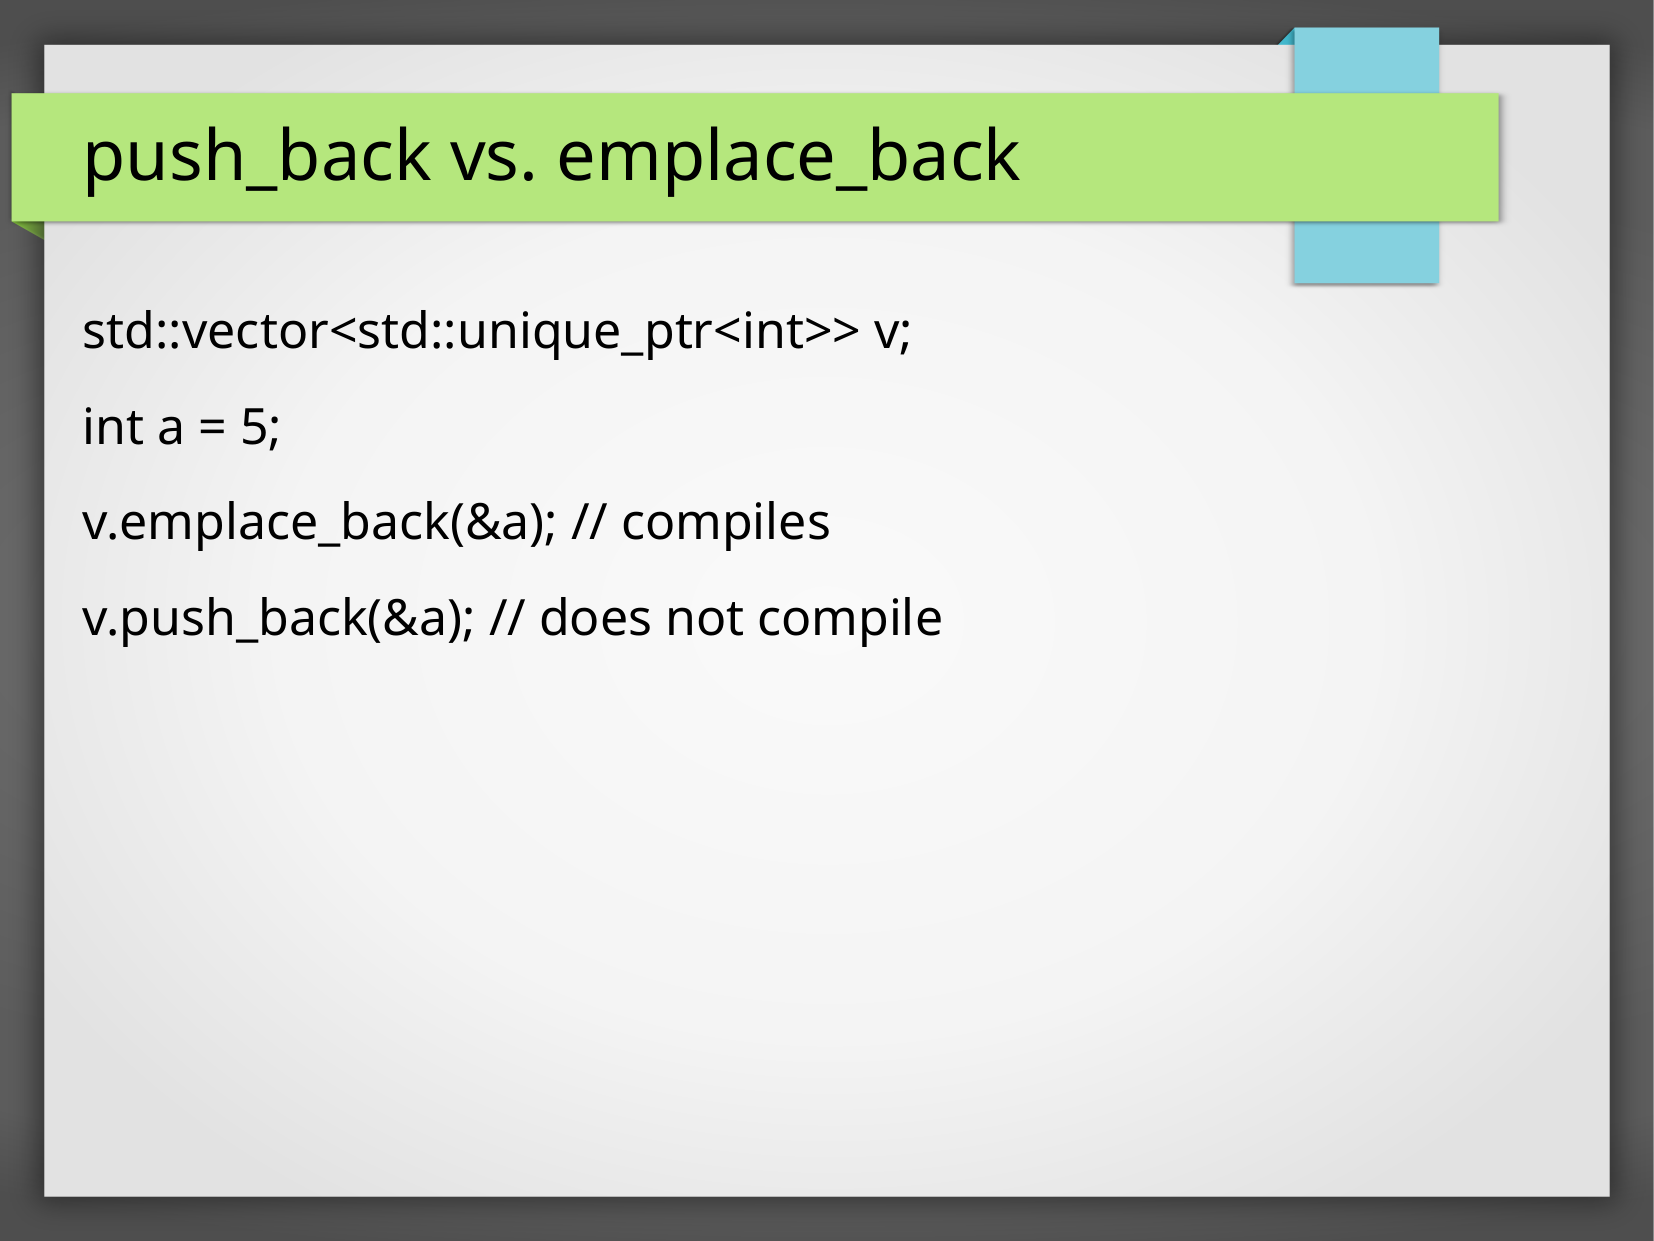

# push_back vs. emplace_back
std::vector<std::unique_ptr<int>> v;
int a = 5;
v.emplace_back(&a); // compiles
v.push_back(&a); // does not compile